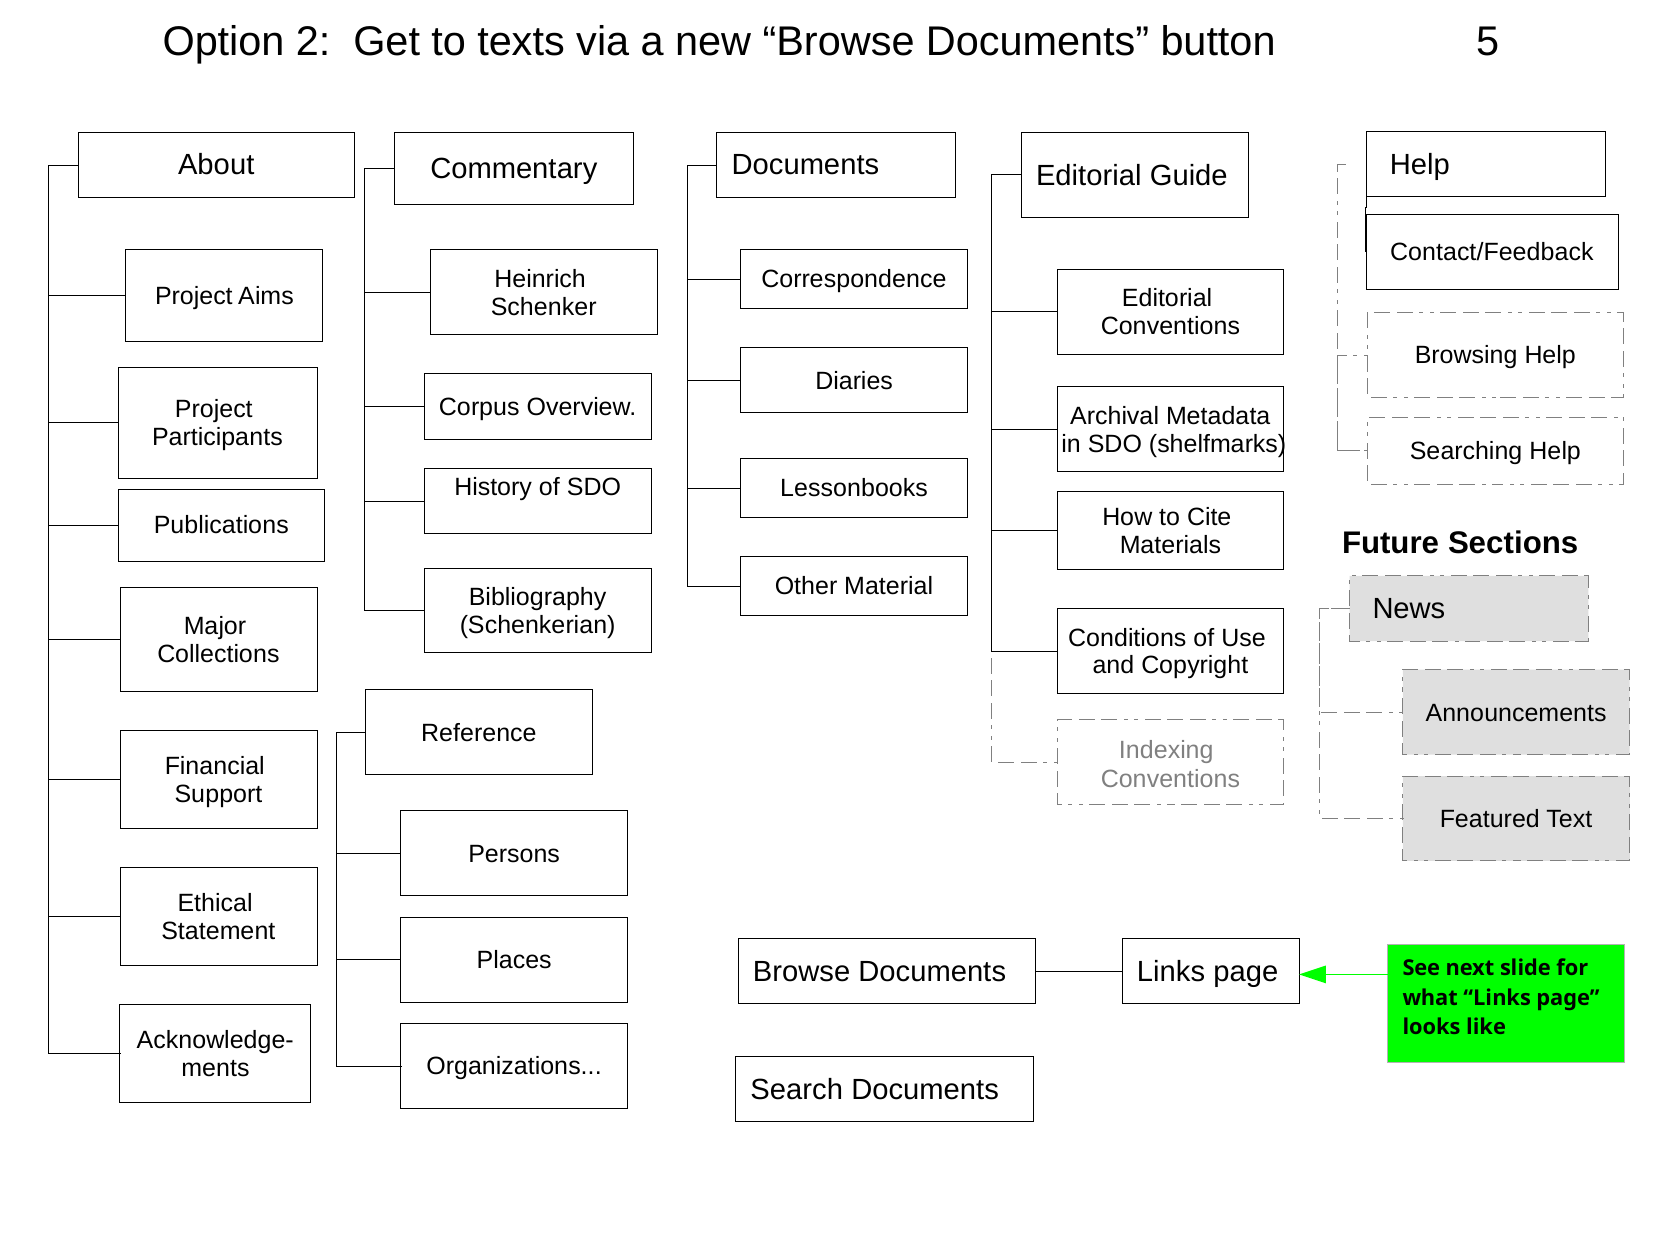

Option 2: Get to texts via a new “Browse Documents” button
 Help
About
Commentary
Documents
Editorial Guide
Contact/Feedback
Project Aims
Heinrich
Schenker
Correspondence
Editorial
Conventions
Browsing Help
Diaries
Project
Participants
Corpus Overview.
Archival Metadata
 in SDO (shelfmarks)
Searching Help
Lessonbooks
History of SDO
Publications
How to Cite
Materials
Future Sections
Other Material
Bibliography
(Schenkerian)
 News
Major
Collections
Conditions of Use
and Copyright
Announcements
Reference
Indexing
Conventions
Financial
Support
Featured Text
Persons
Ethical
Statement
Places
Browse Documents
Links page
See next slide for what “Links page” looks like
Acknowledge-
ments
Organizations...
Search Documents